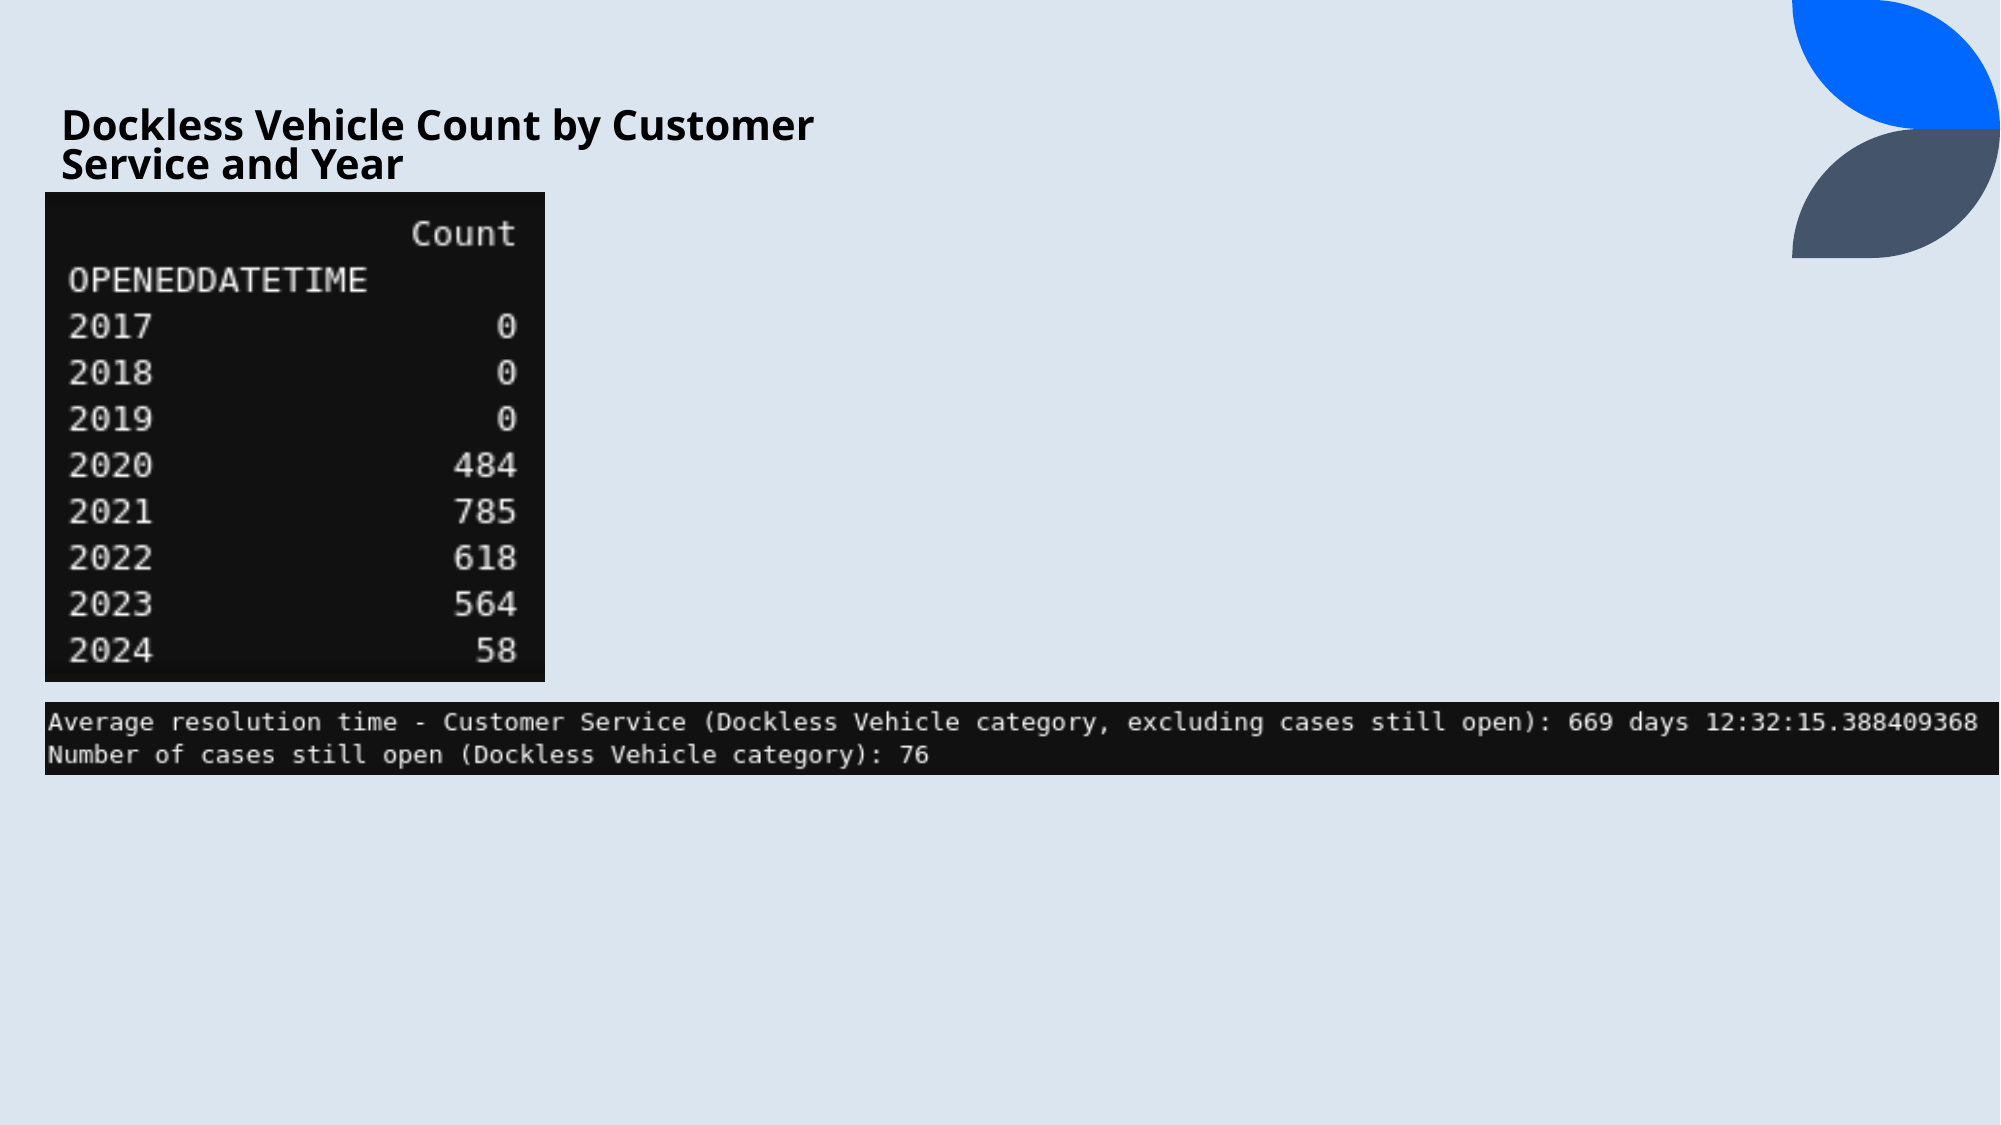

# Dockless Vehicle Count by Customer Service and Year